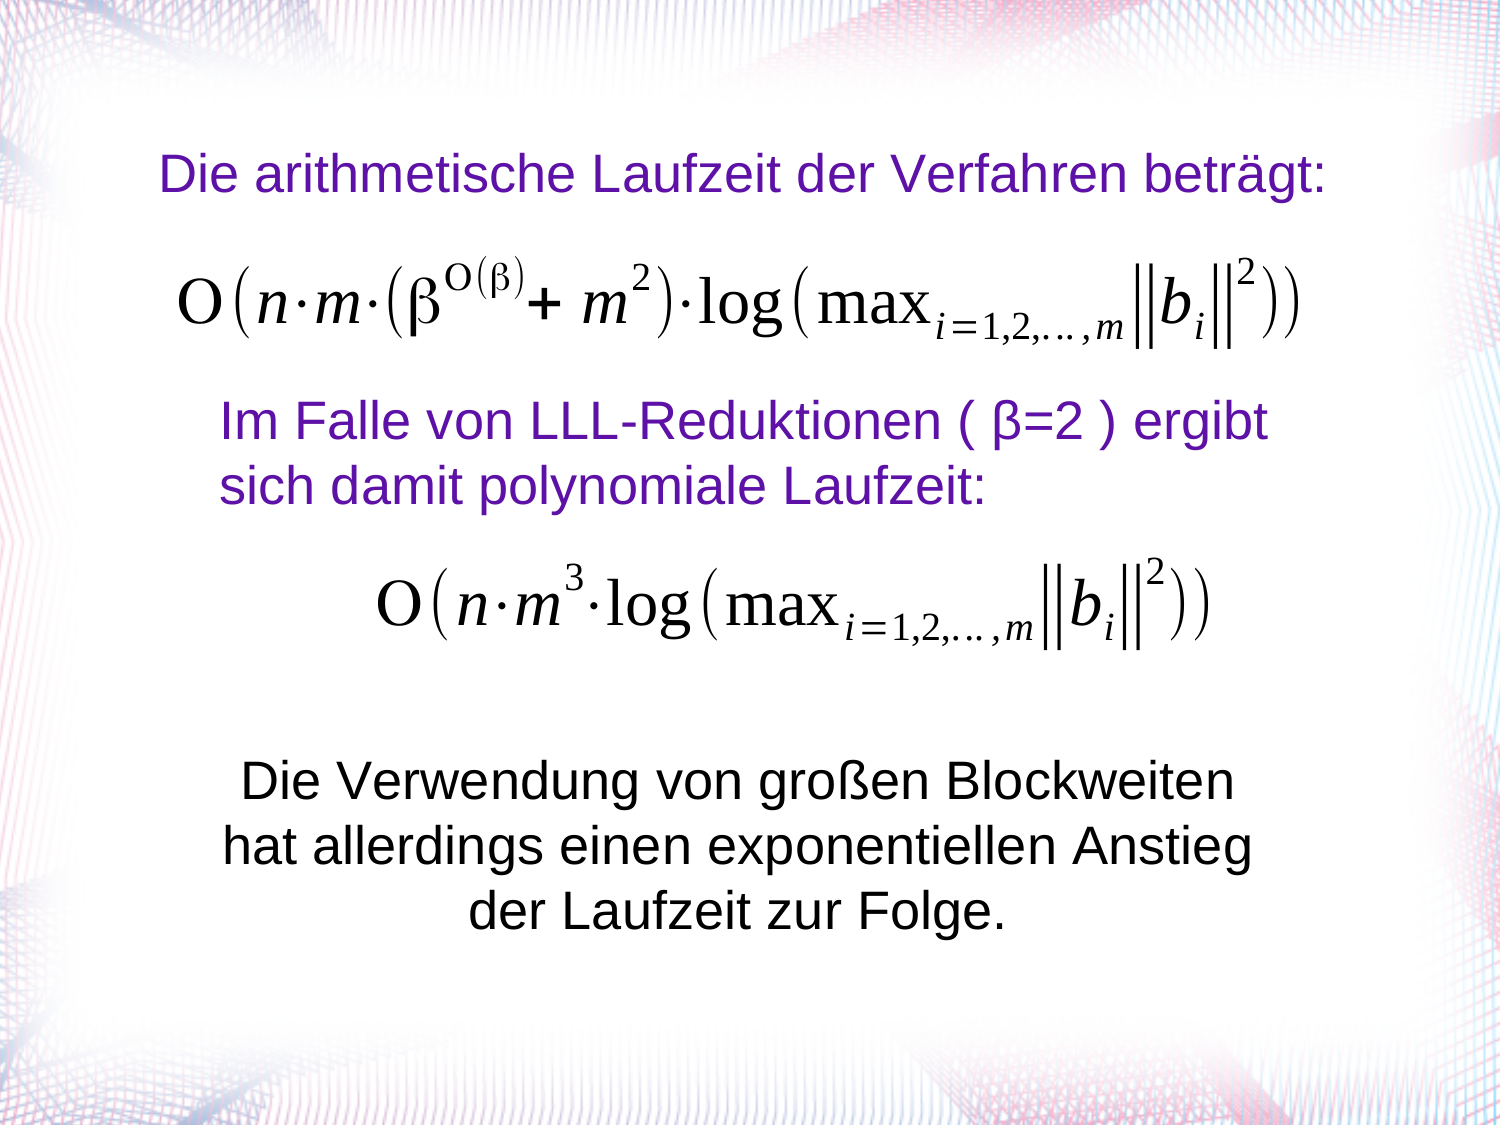

Die arithmetische Laufzeit der Verfahren beträgt:
Im Falle von LLL-Reduktionen ( β=2 ) ergibt
sich damit polynomiale Laufzeit:
Die Verwendung von großen Blockweiten
hat allerdings einen exponentiellen Anstieg
der Laufzeit zur Folge.